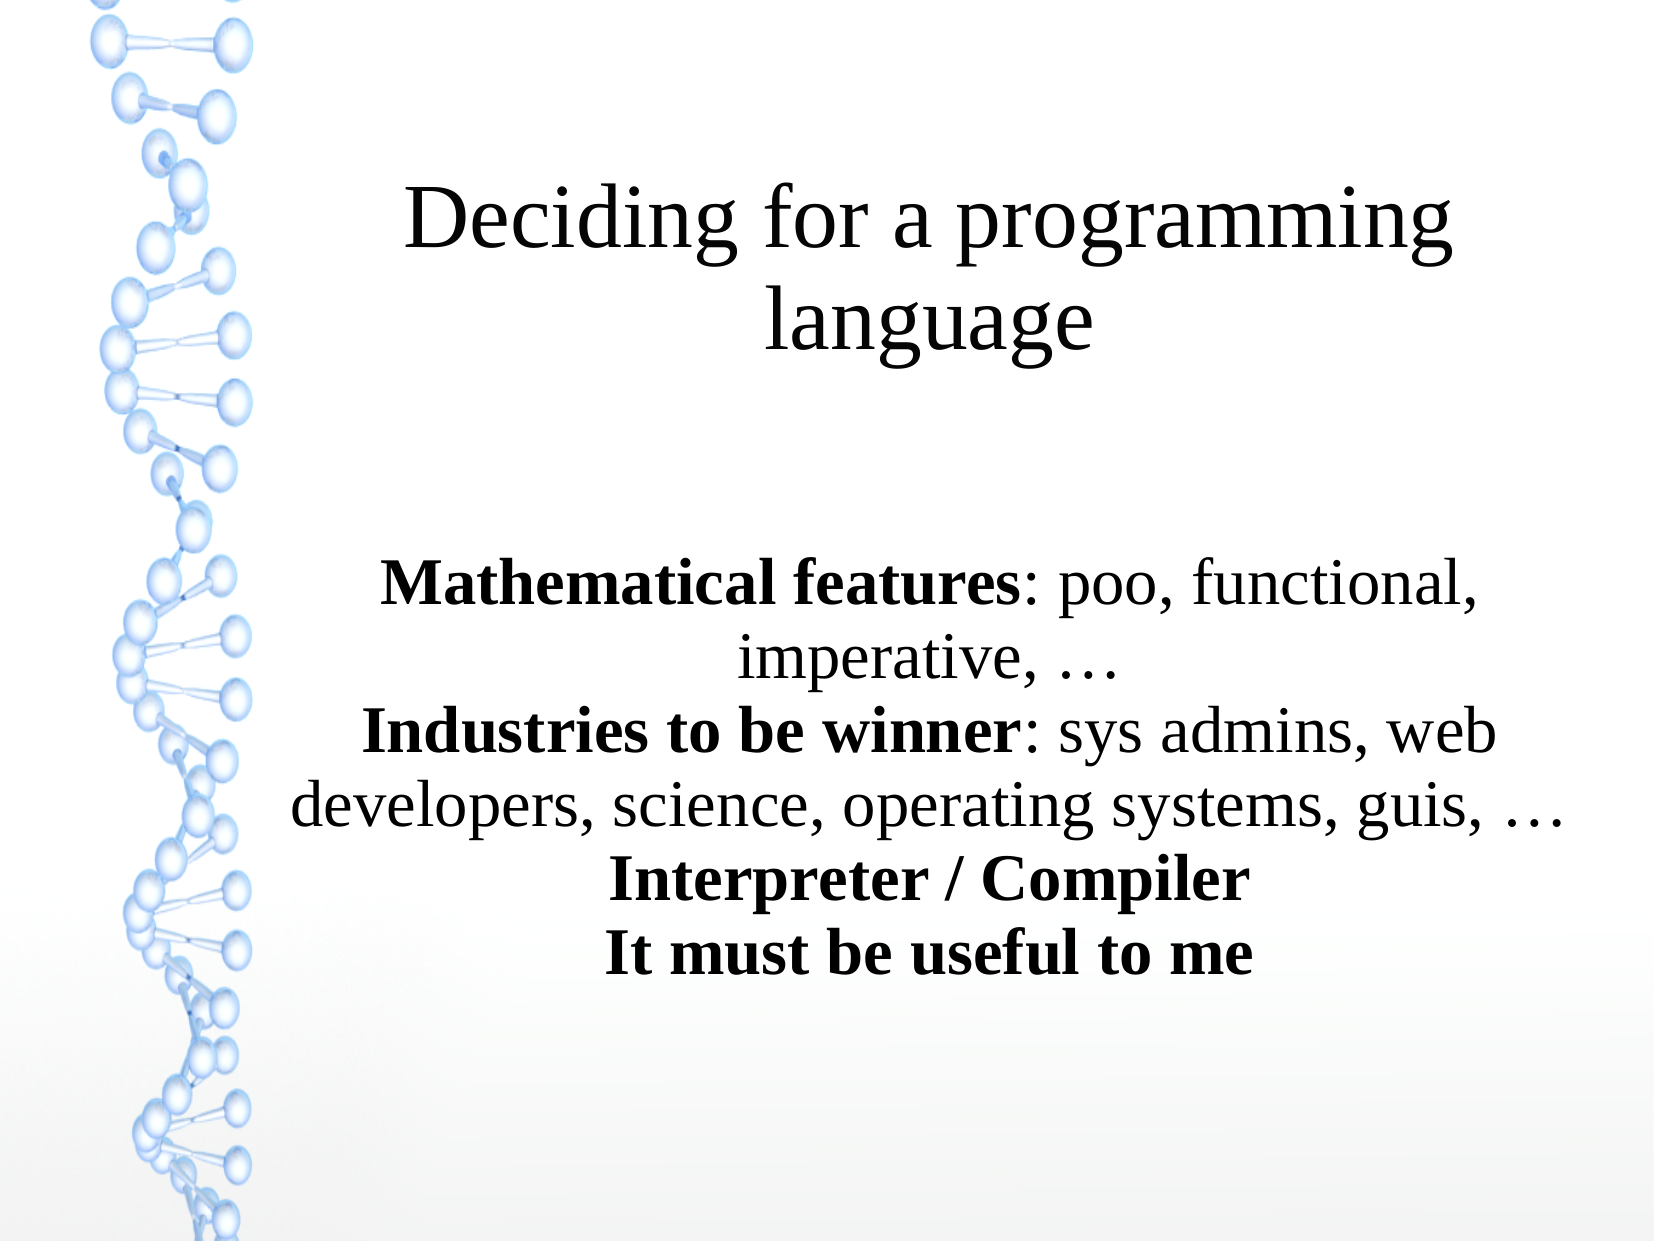

# Deciding for a programming language
Mathematical features: poo, functional, imperative, …
Industries to be winner: sys admins, web developers, science, operating systems, guis, …
Interpreter / Compiler
It must be useful to me